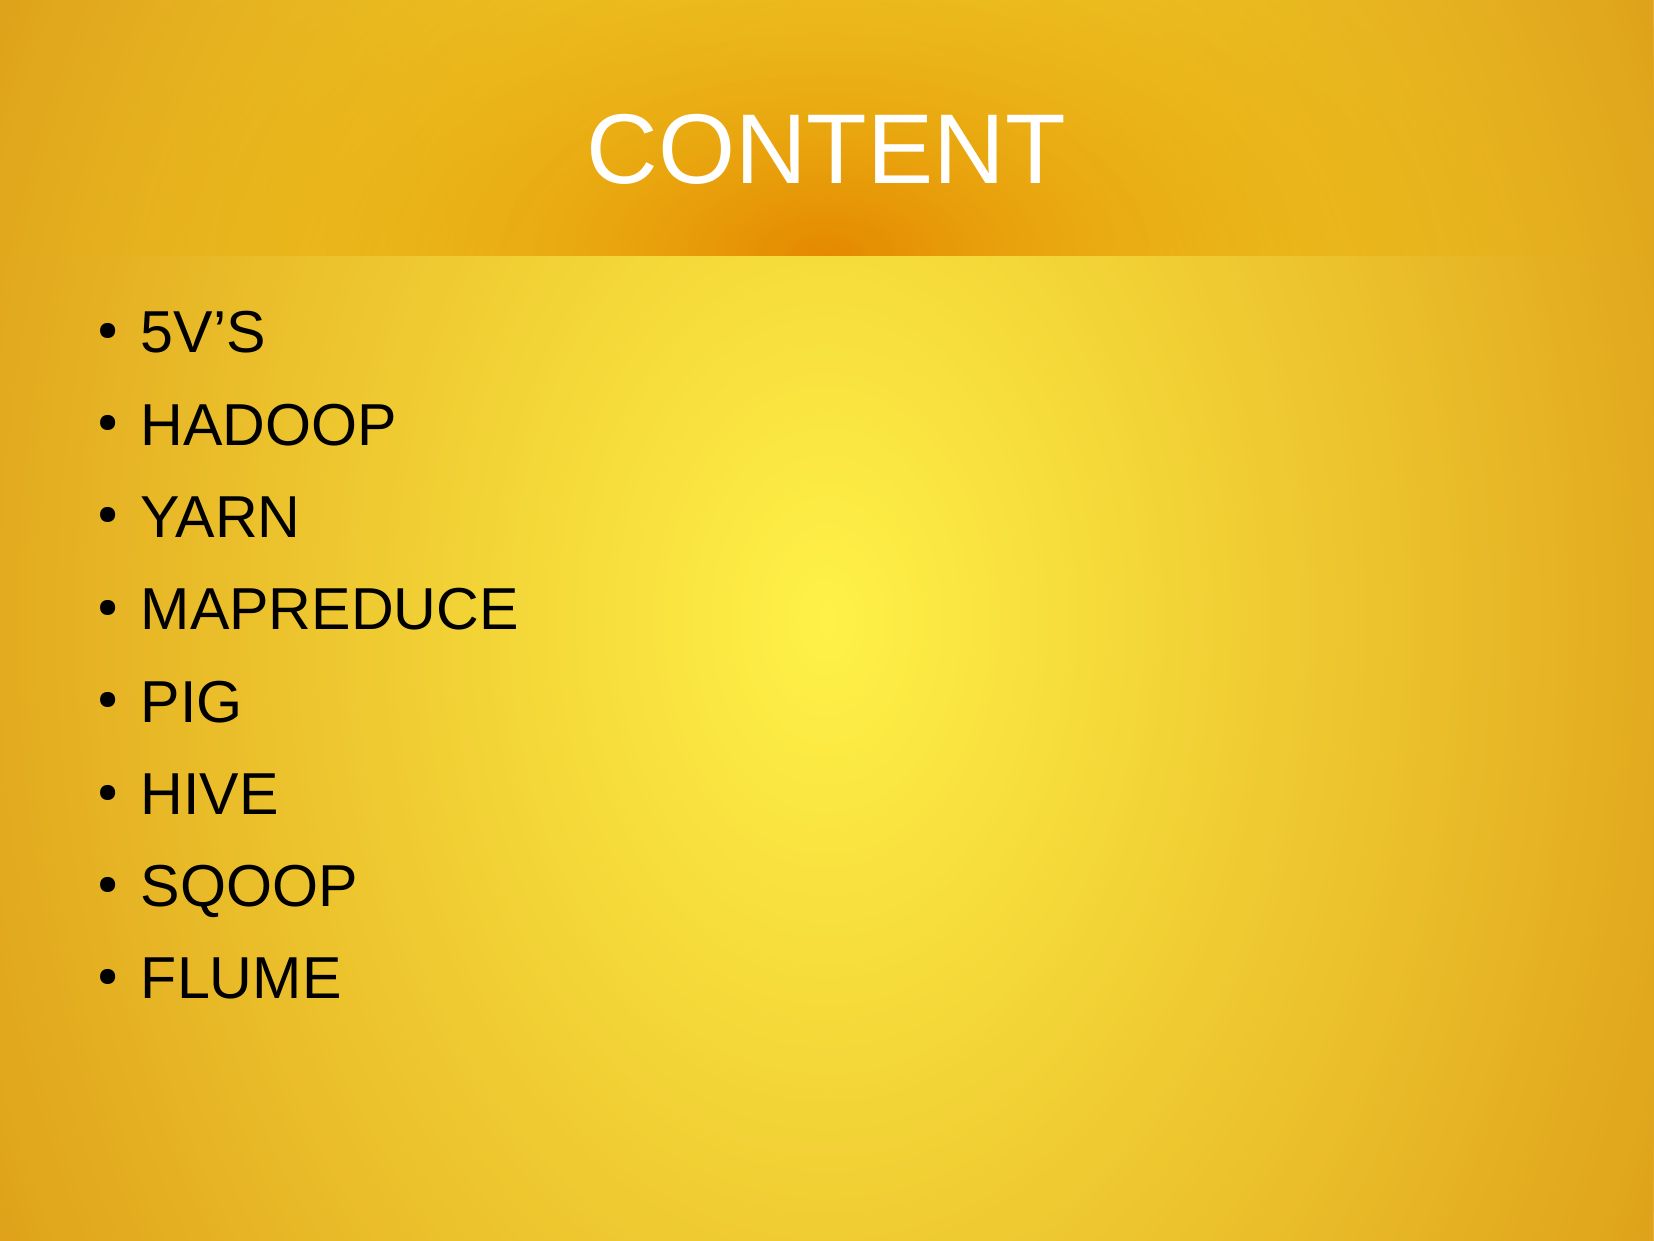

# CONTENT
5V’S
HADOOP
YARN
MAPREDUCE
PIG
HIVE
SQOOP
FLUME